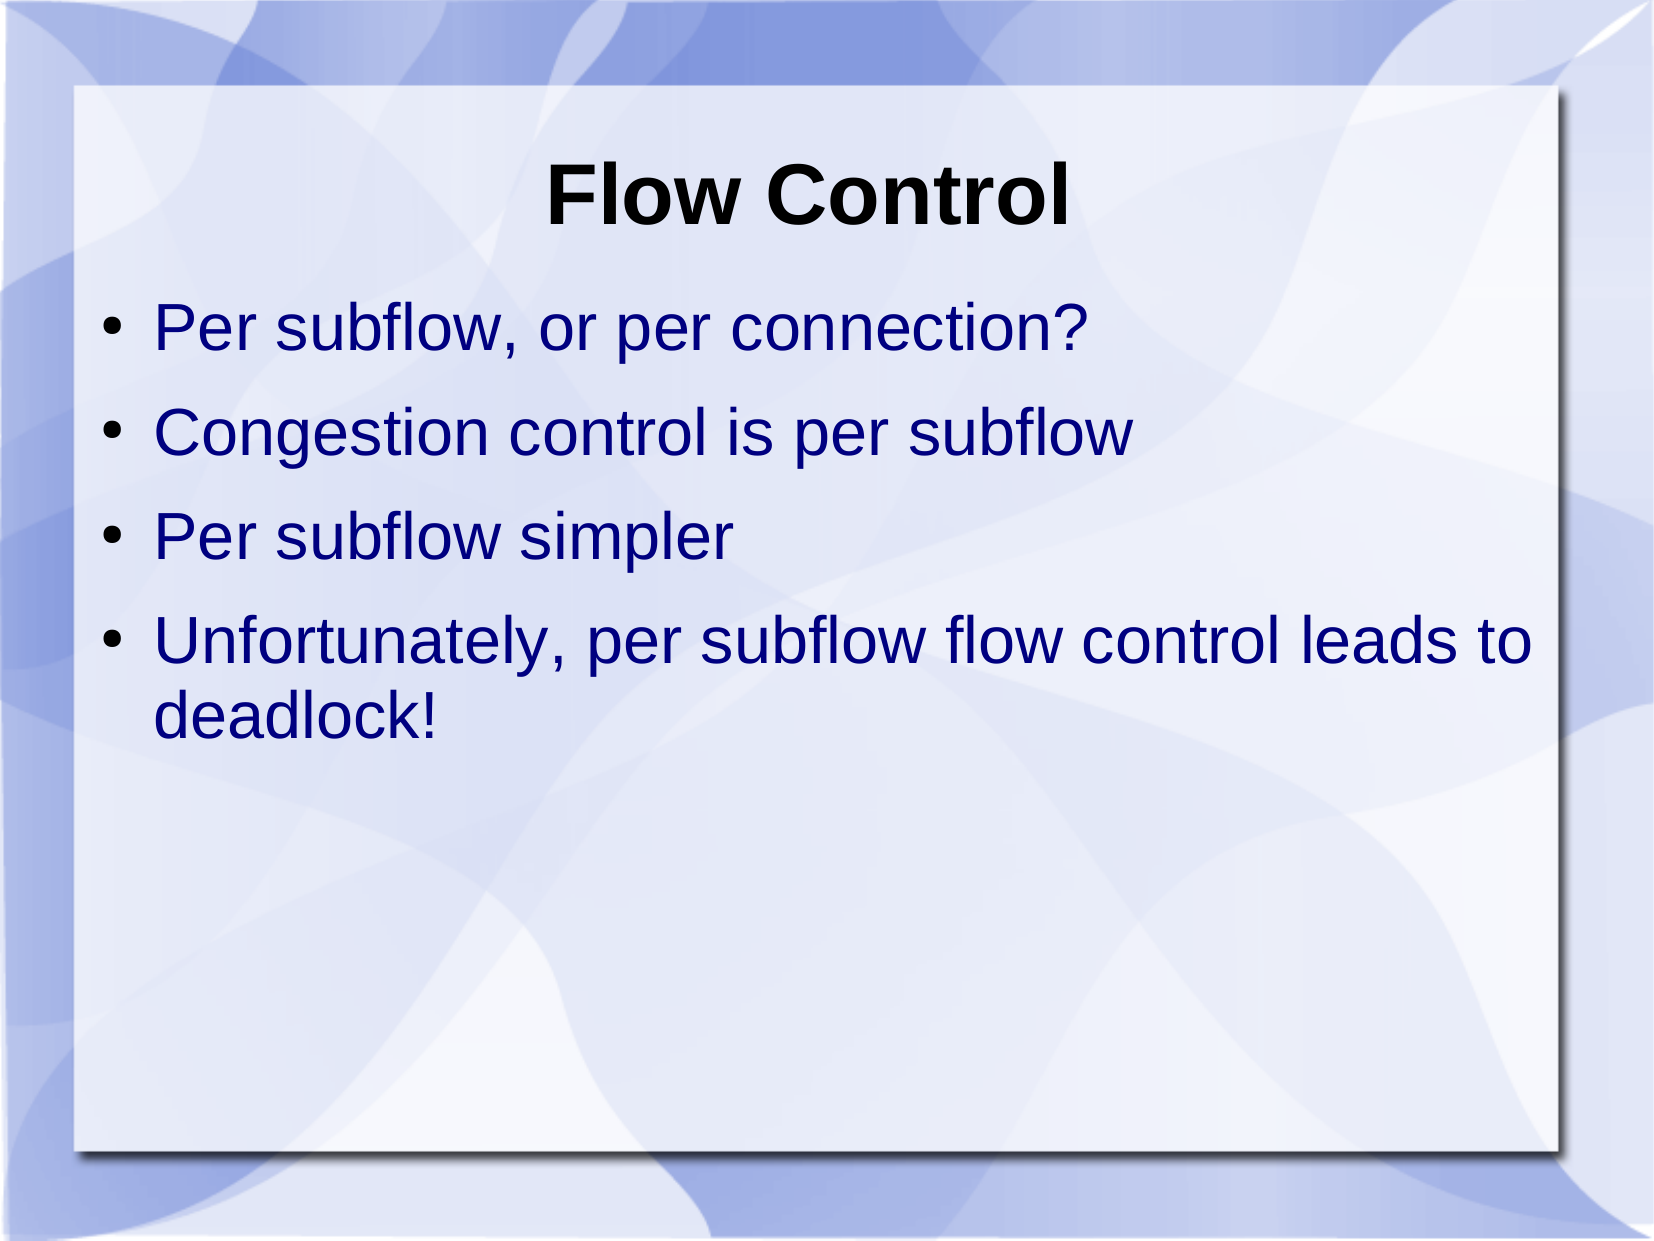

# Flow Control
Per subflow, or per connection?
Congestion control is per subflow
Per subflow simpler
Unfortunately, per subflow flow control leads to deadlock!